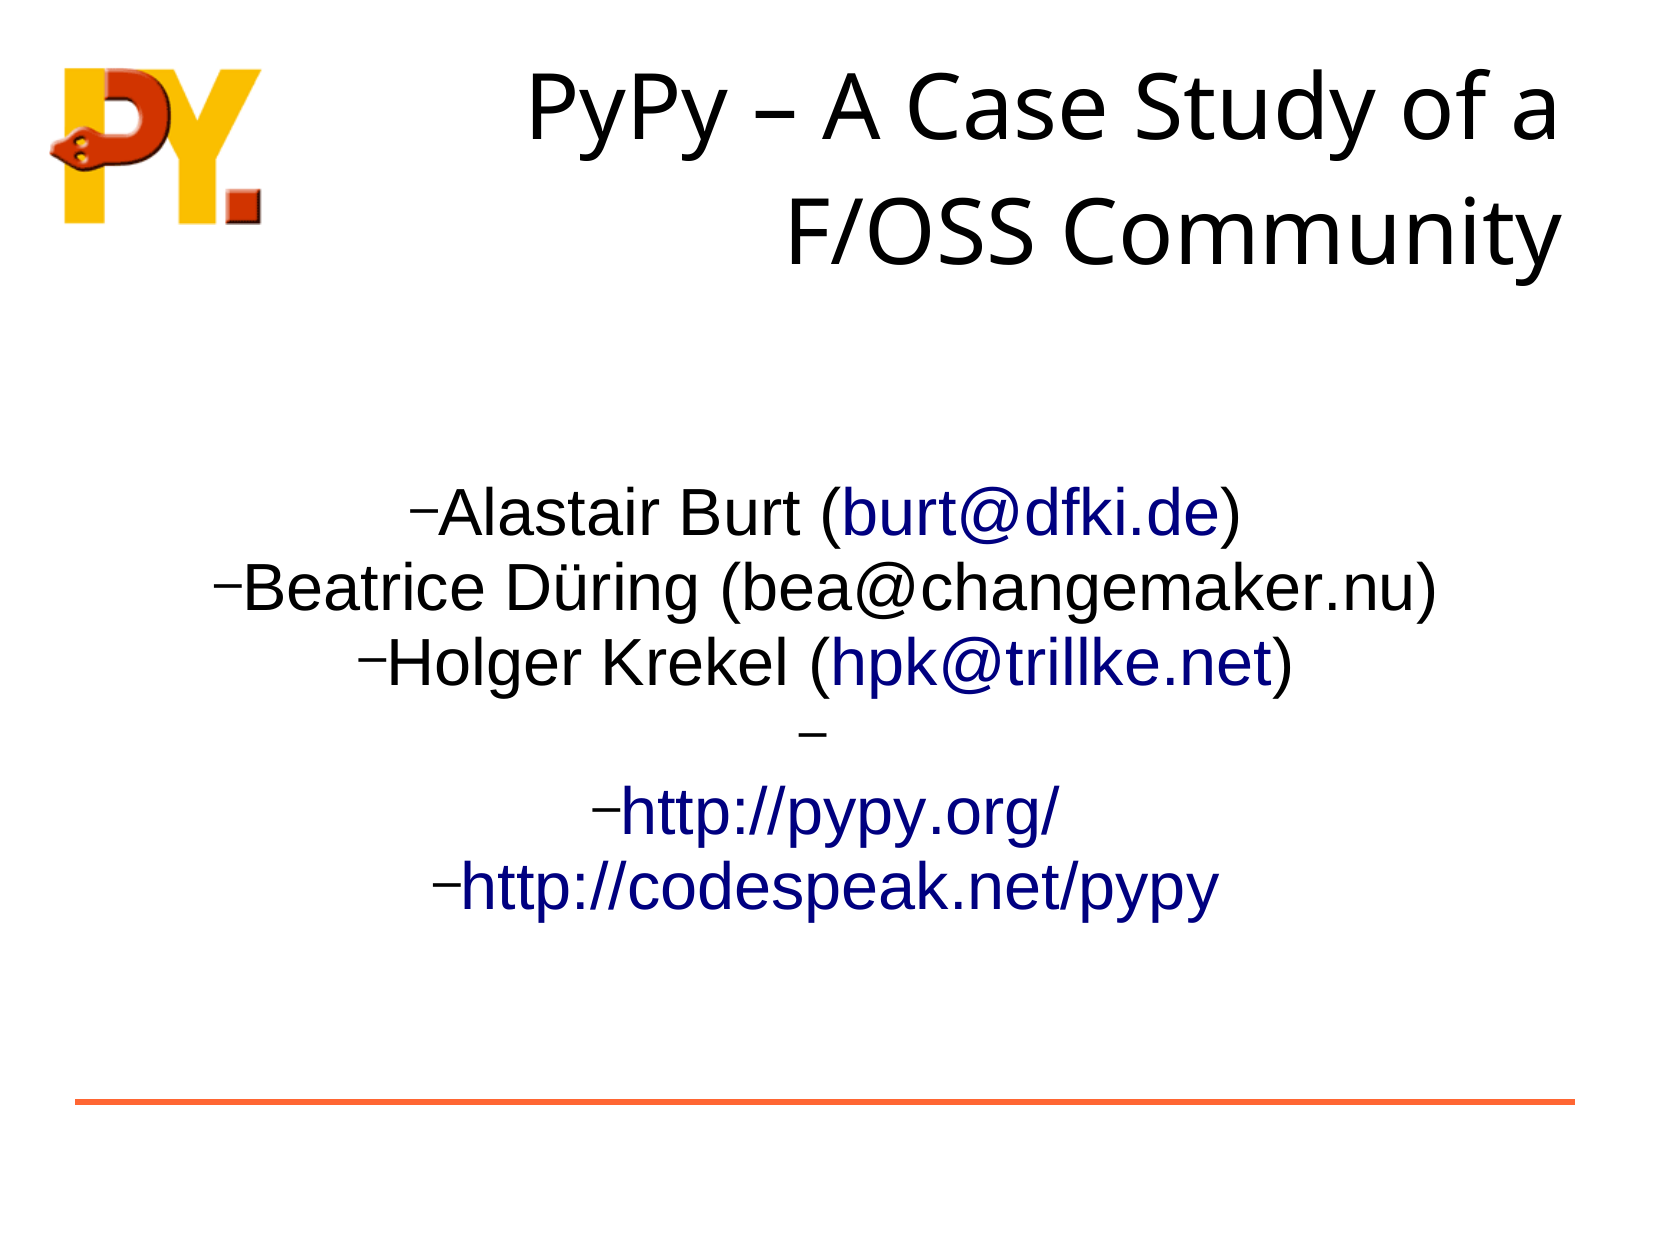

# PyPy – A Case Study of a F/OSS Community
Alastair Burt (burt@dfki.de)
Beatrice Düring (bea@changemaker.nu)
Holger Krekel (hpk@trillke.net)
http://pypy.org/
http://codespeak.net/pypy